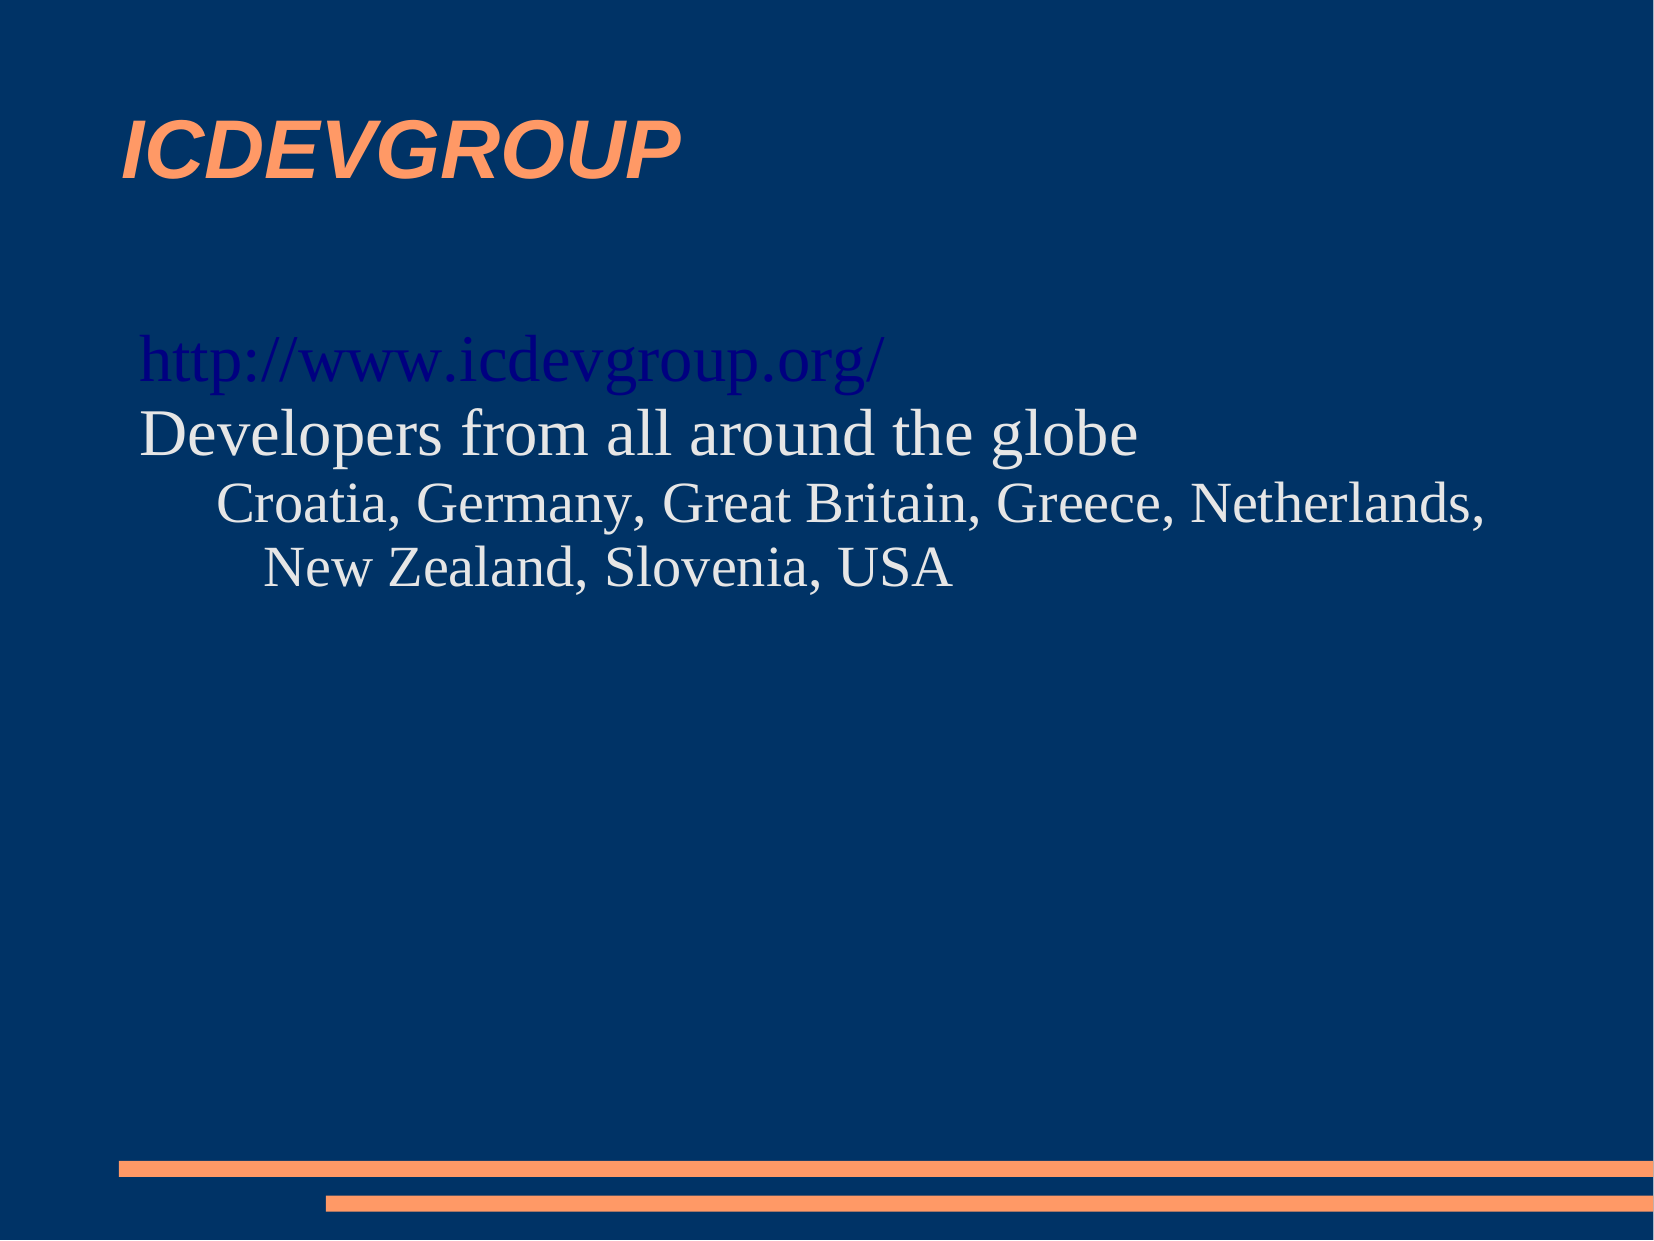

# ICDEVGROUP
http://www.icdevgroup.org/
Developers from all around the globe
Croatia, Germany, Great Britain, Greece, Netherlands, New Zealand, Slovenia, USA